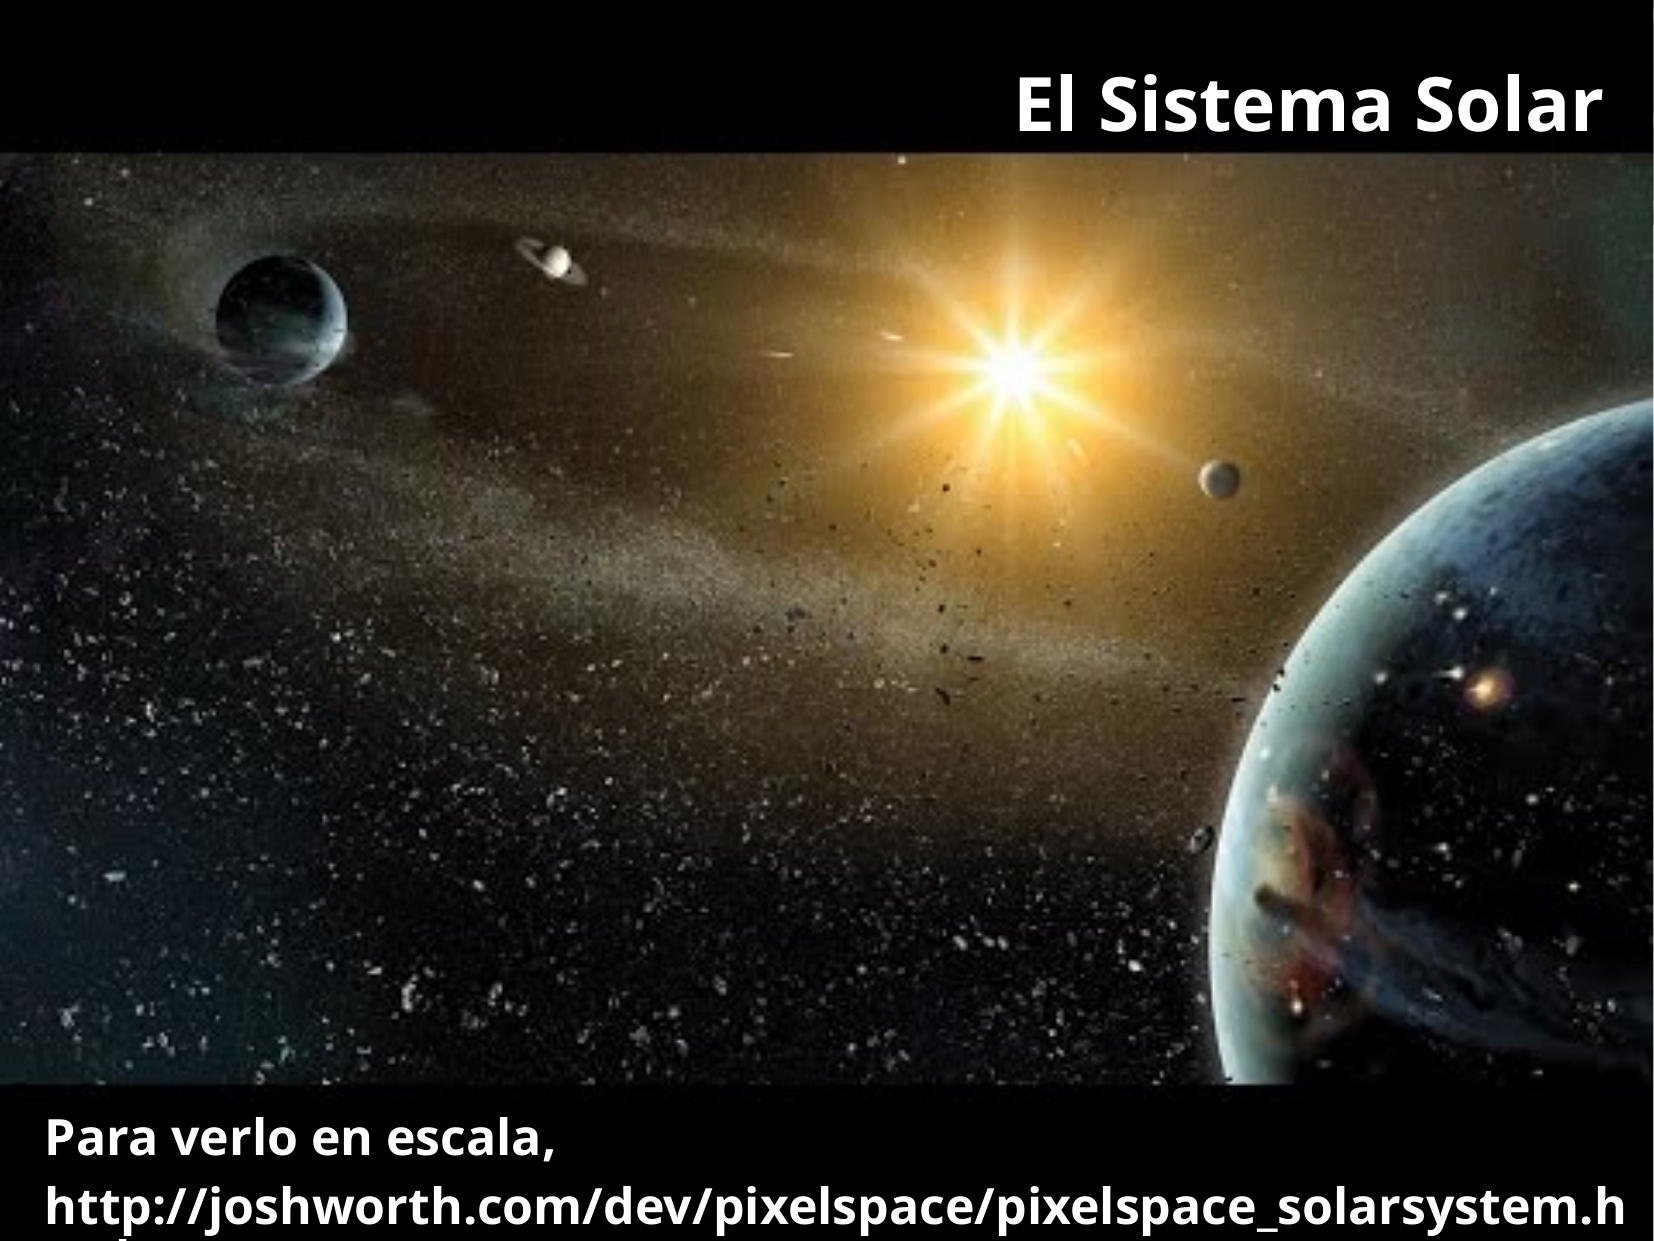

# El Sistema Solar
Para verlo en escala, http://joshworth.com/dev/pixelspace/pixelspace_solarsystem.html
Oct 23, 2019
Asorey IPAC 2019 U02C05
13